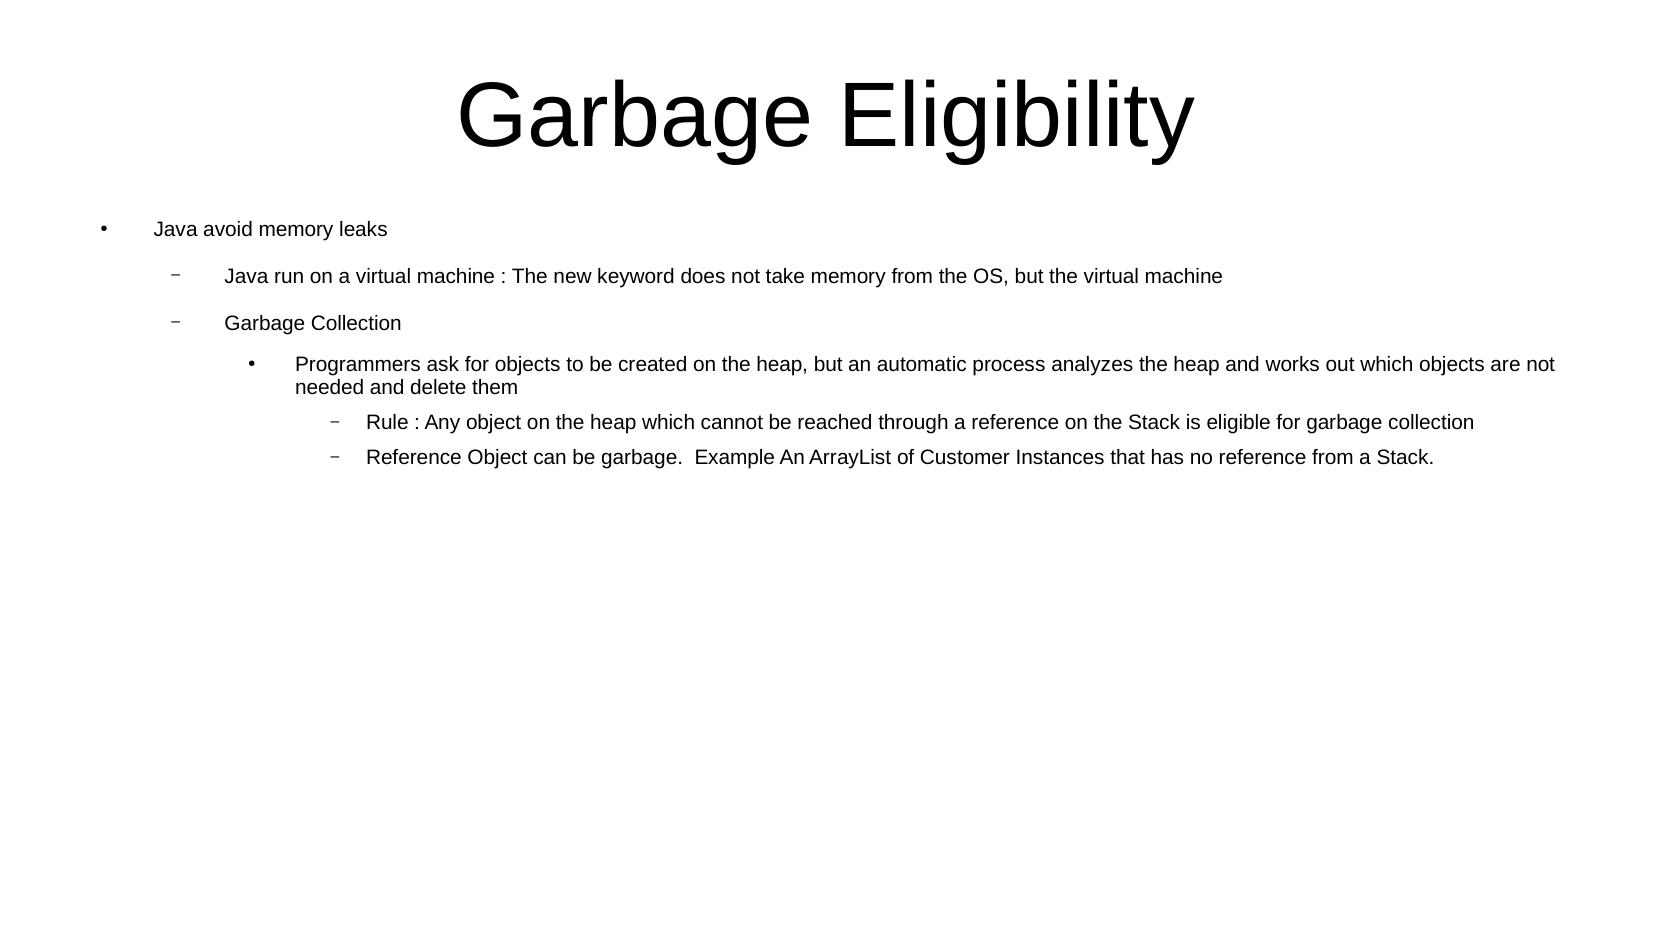

# Garbage Eligibility
Java avoid memory leaks
Java run on a virtual machine : The new keyword does not take memory from the OS, but the virtual machine
Garbage Collection
Programmers ask for objects to be created on the heap, but an automatic process analyzes the heap and works out which objects are not needed and delete them
Rule : Any object on the heap which cannot be reached through a reference on the Stack is eligible for garbage collection
Reference Object can be garbage. Example An ArrayList of Customer Instances that has no reference from a Stack.